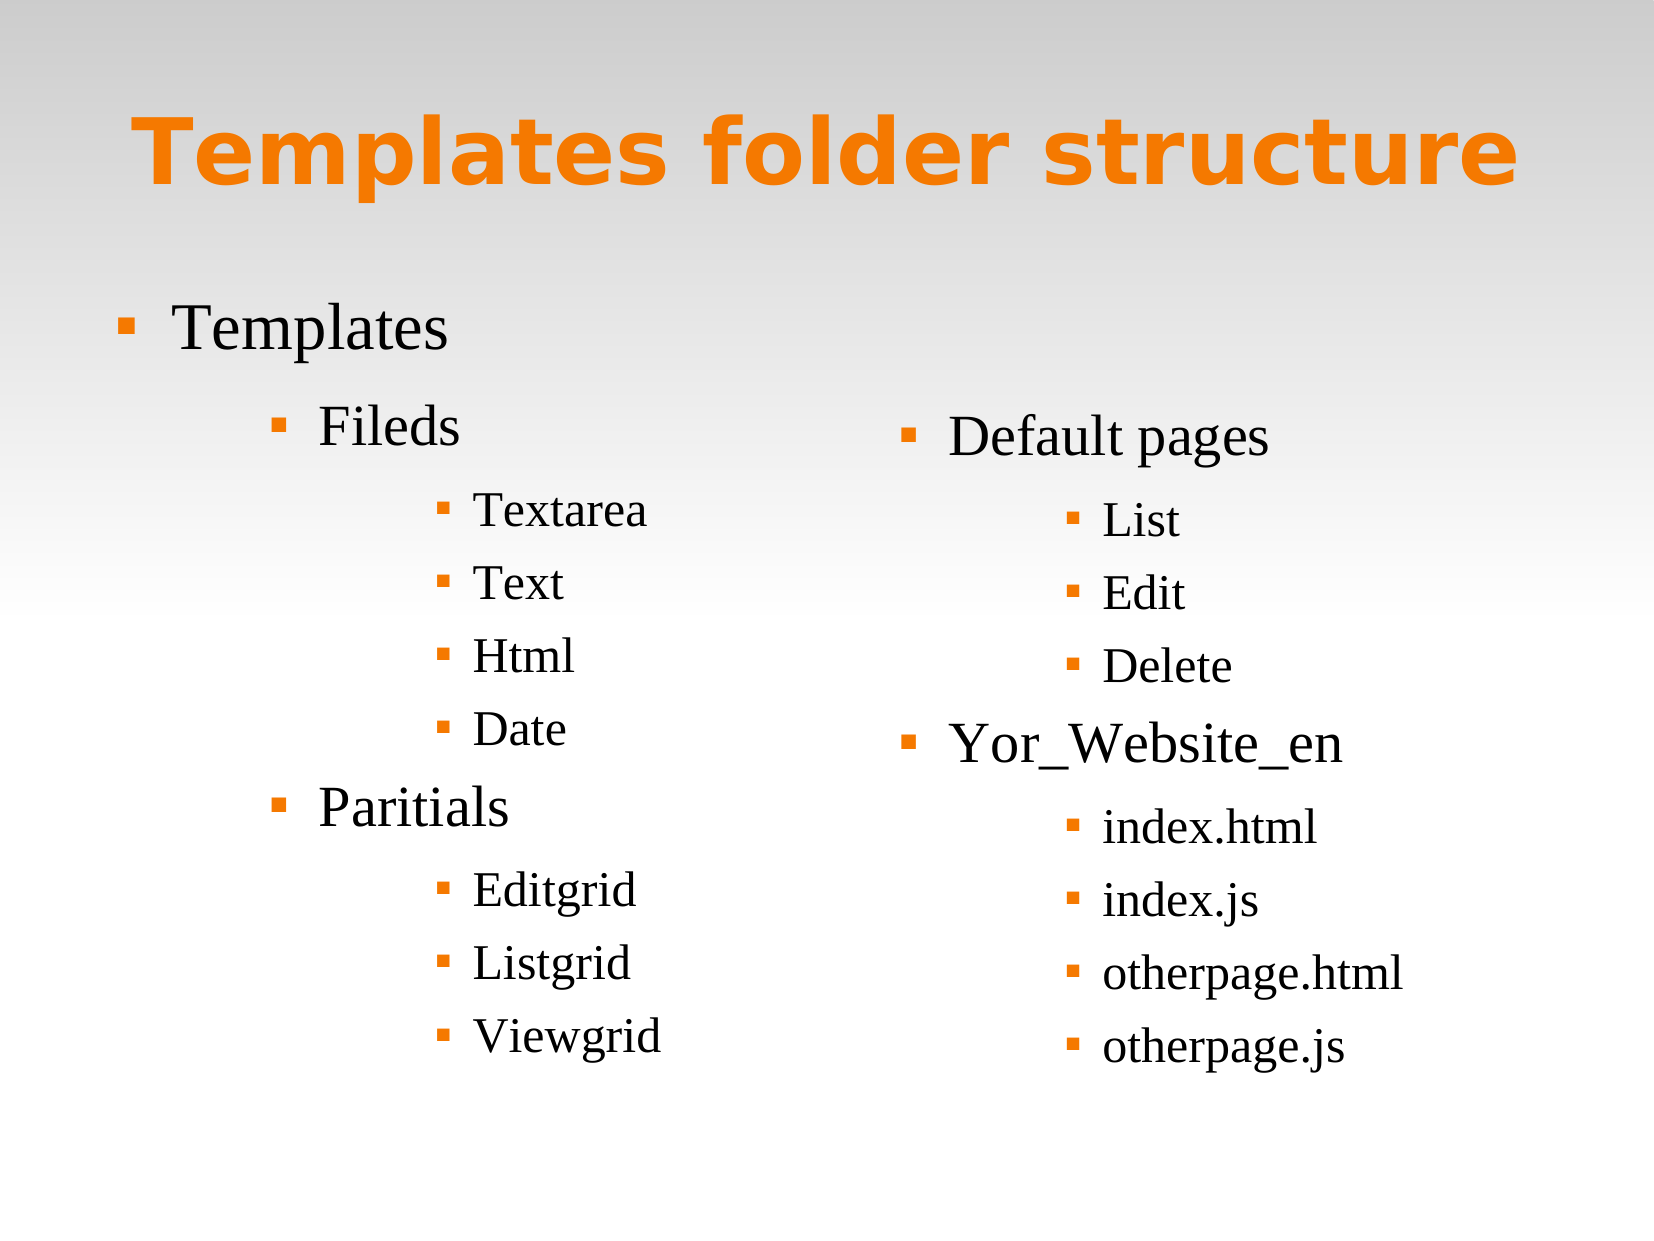

# Templates folder structure
Templates
Fileds
Textarea
Text
Html
Date
Paritials
Editgrid
Listgrid
Viewgrid
Default pages
List
Edit
Delete
Yor_Website_en
index.html
index.js
otherpage.html
otherpage.js